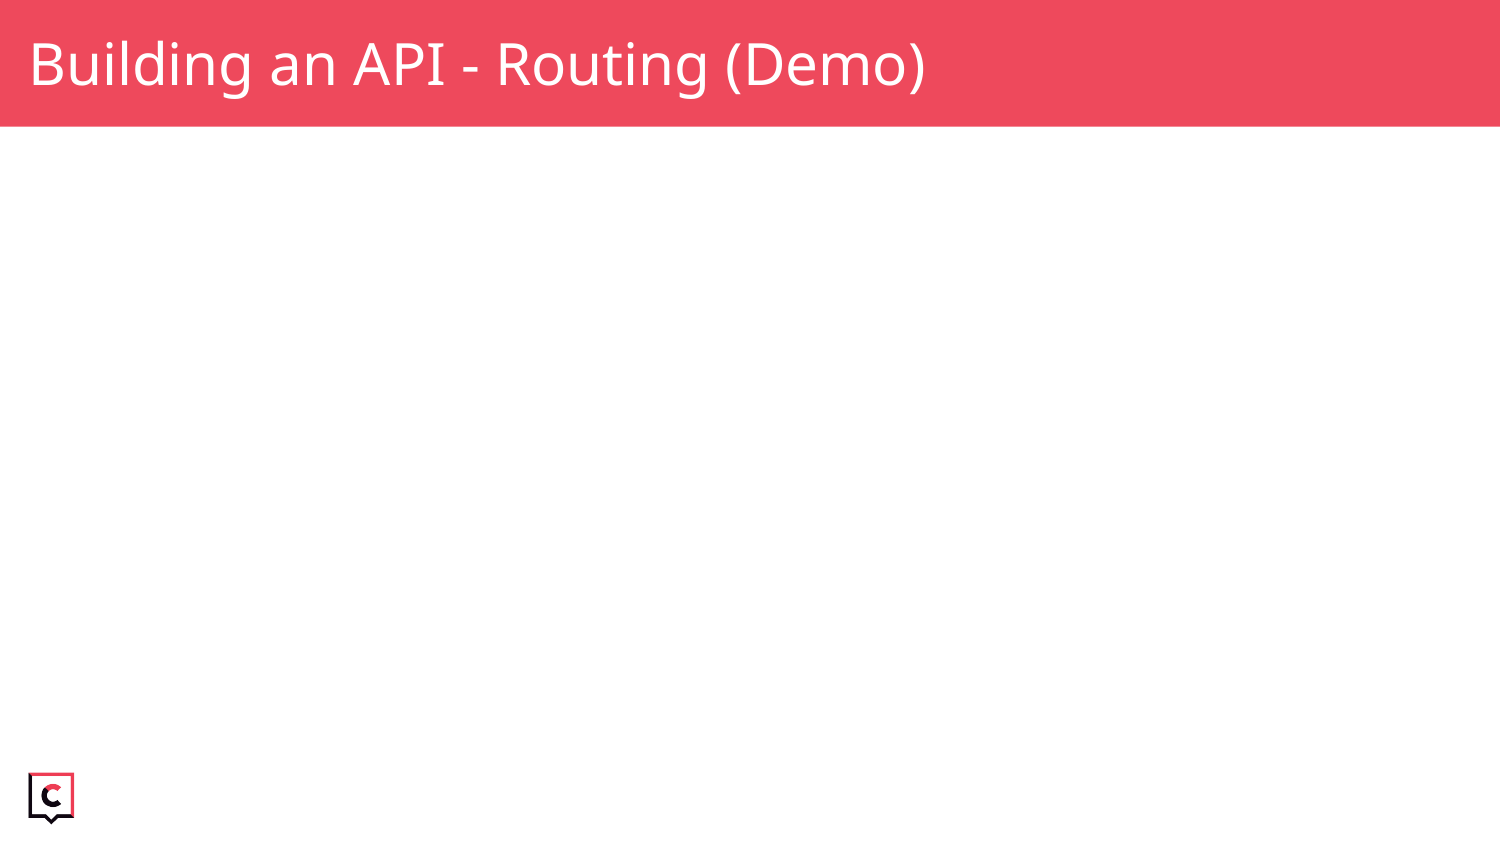

# Building an API - Routing (Demo)